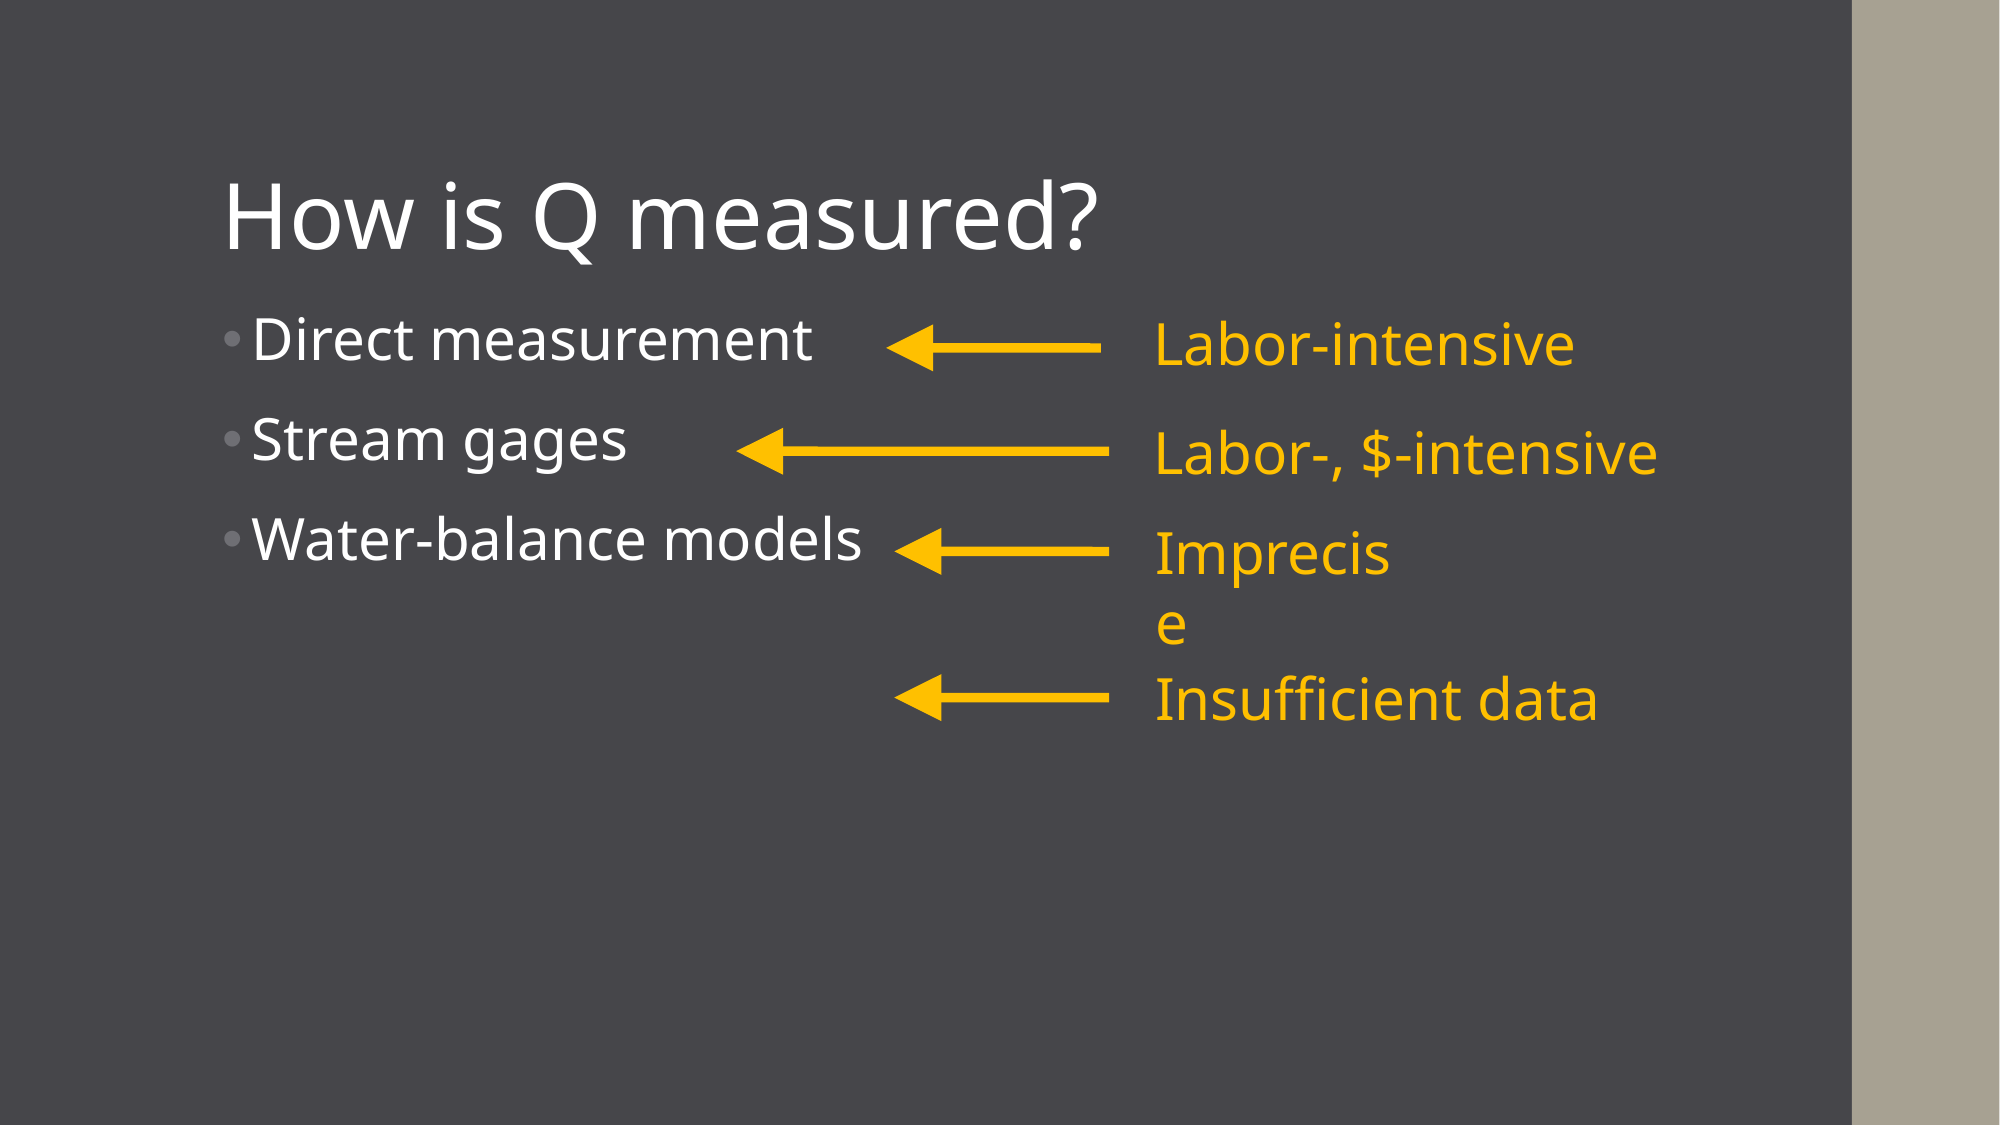

# How is Q measured?
Direct measurement
Stream gages
Water-balance models
Labor-intensive
Labor-, $-intensive
Imprecise
Insufficient data